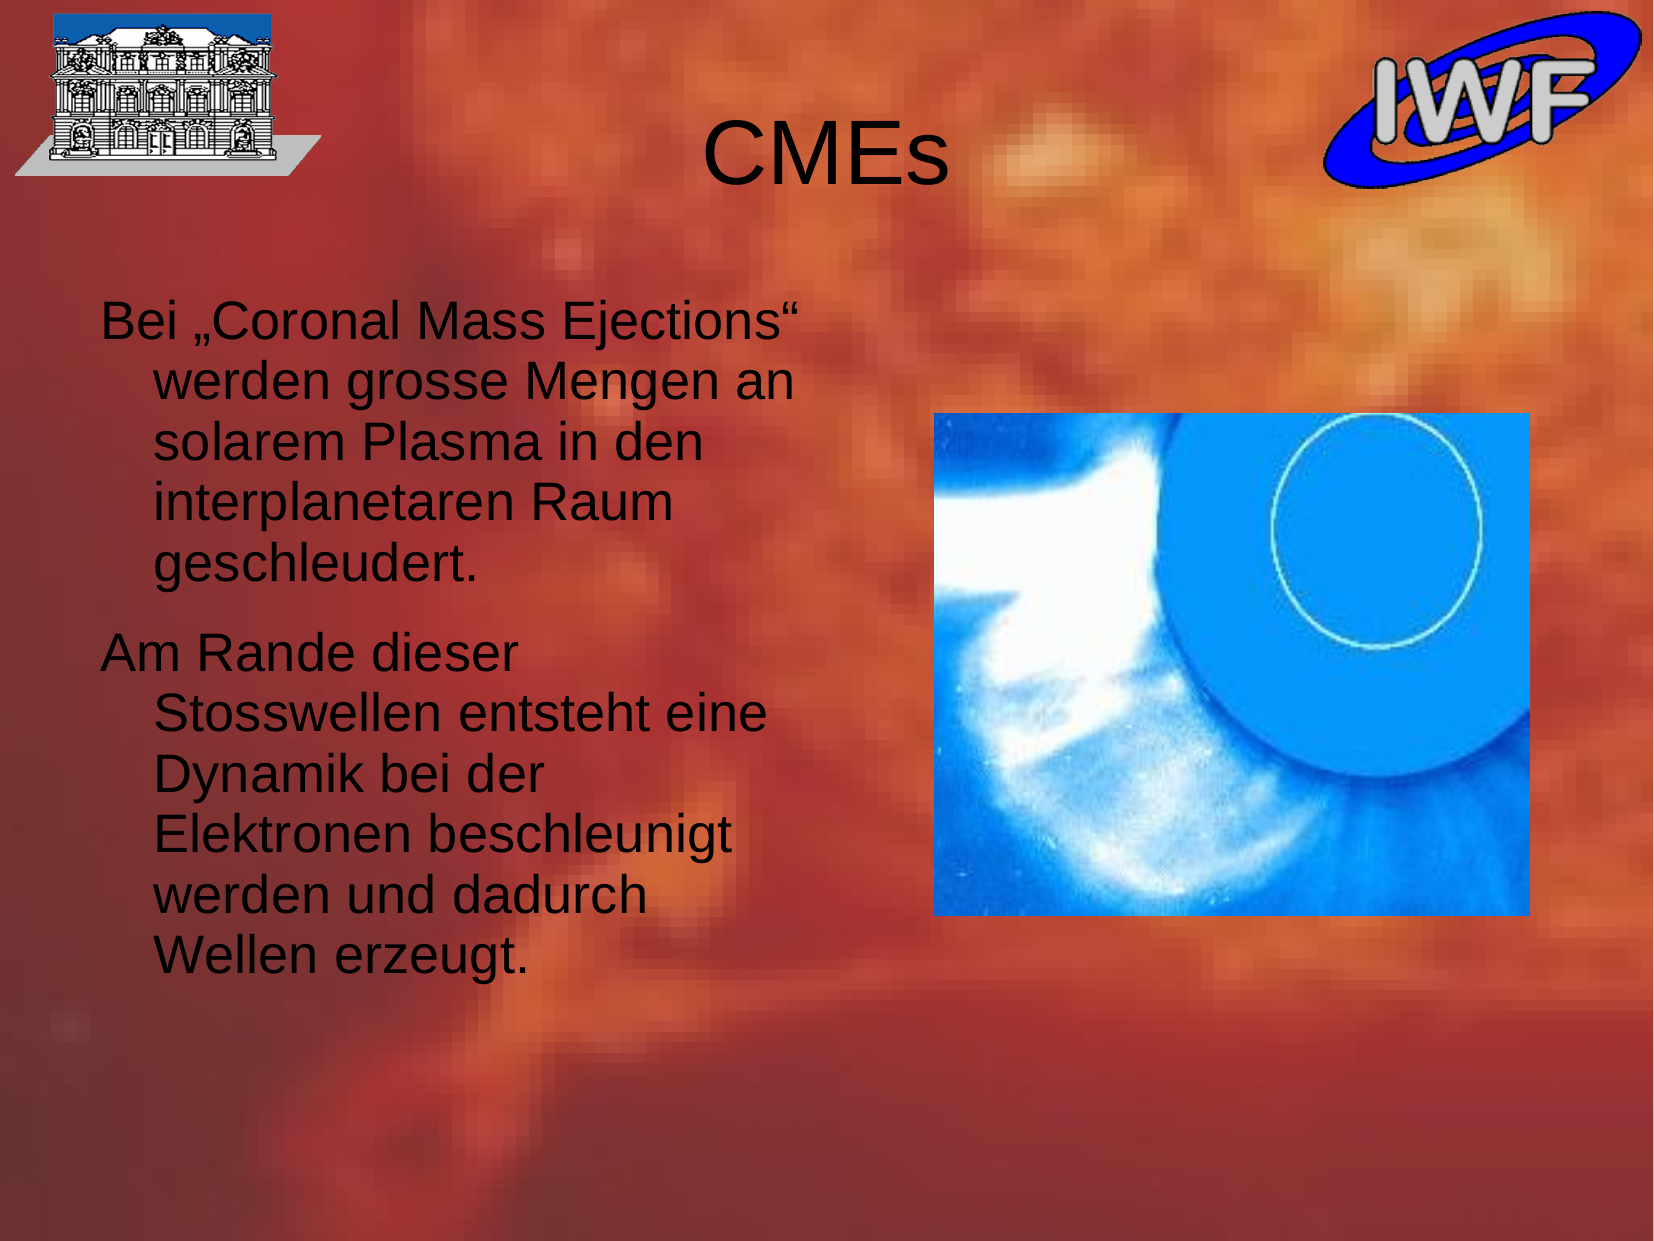

# CMEs
Bei „Coronal Mass Ejections“ werden grosse Mengen an solarem Plasma in den interplanetaren Raum geschleudert.
Am Rande dieser Stosswellen entsteht eine Dynamik bei der Elektronen beschleunigt werden und dadurch Wellen erzeugt.